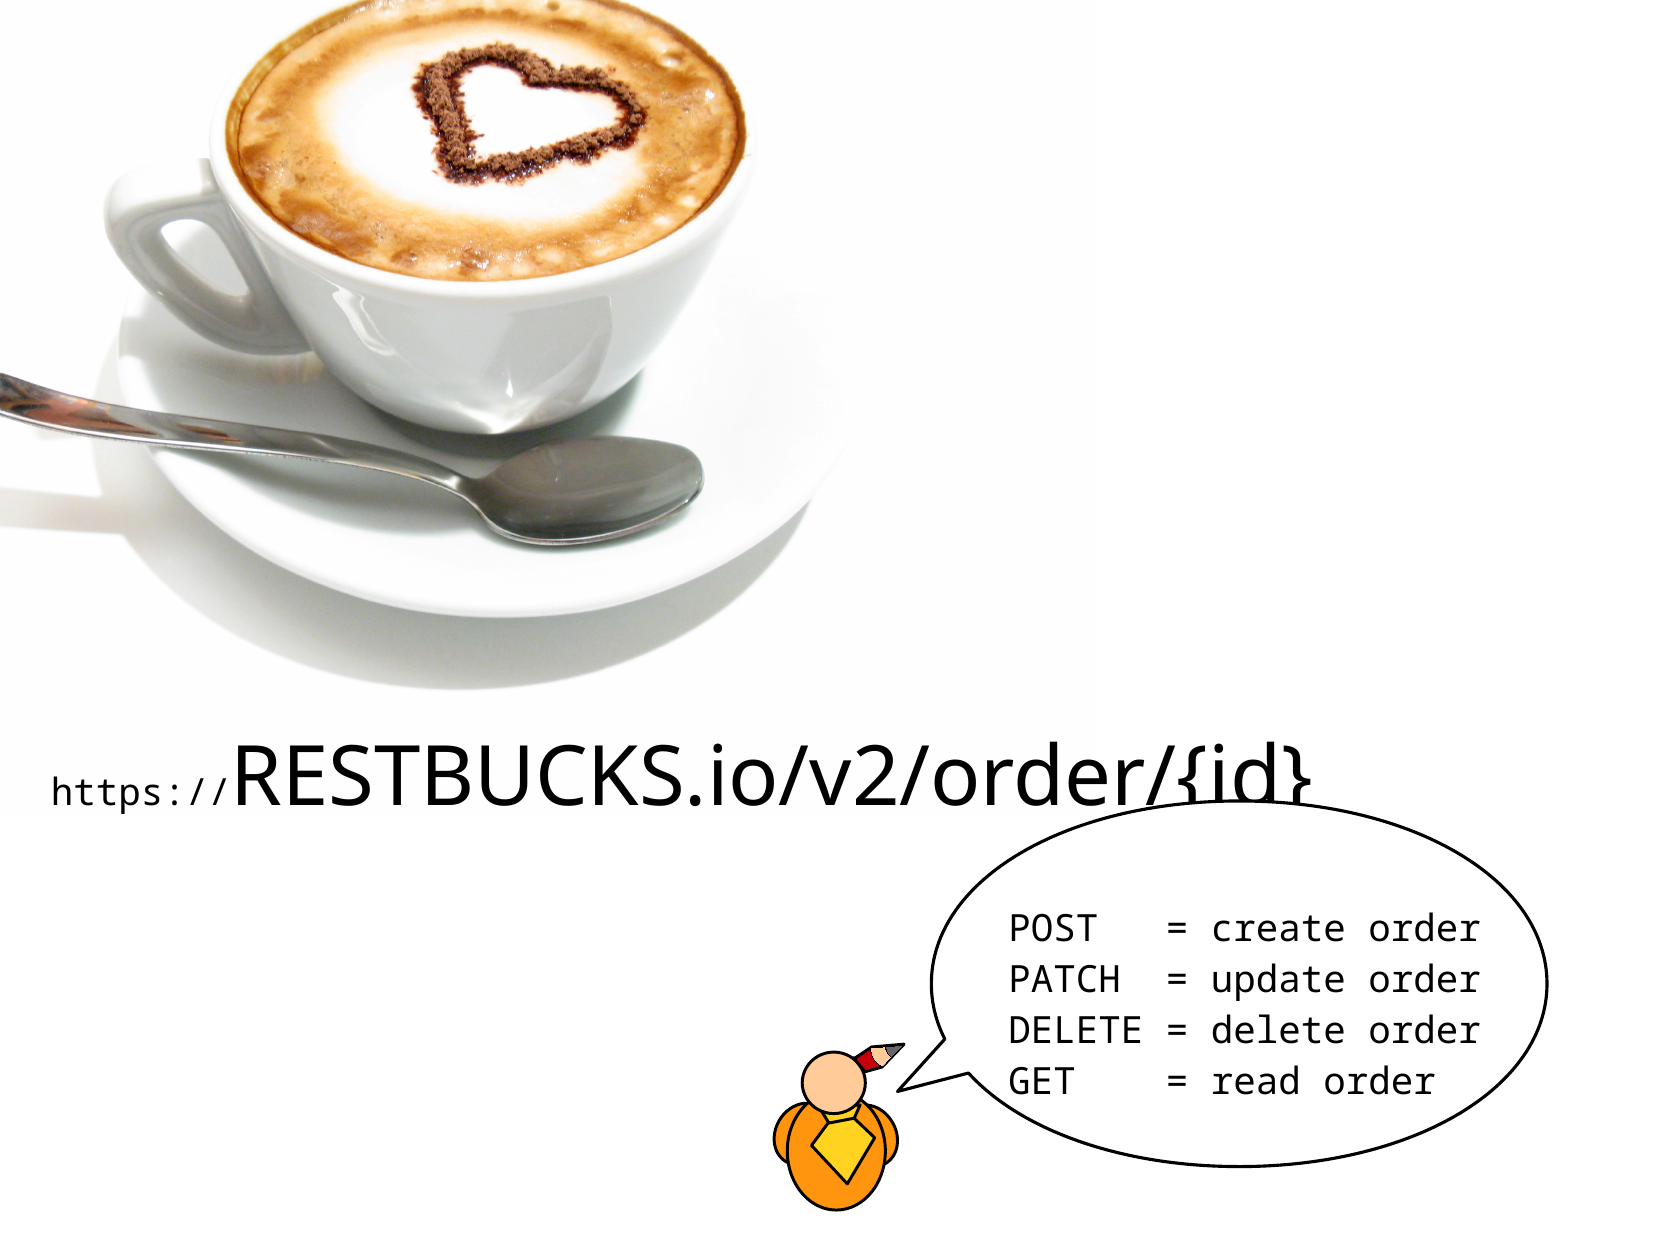

https://RESTBUCKS.io/v2/order/{id}
POST = create order
PATCH = update order
DELETE = delete order
GET = read order